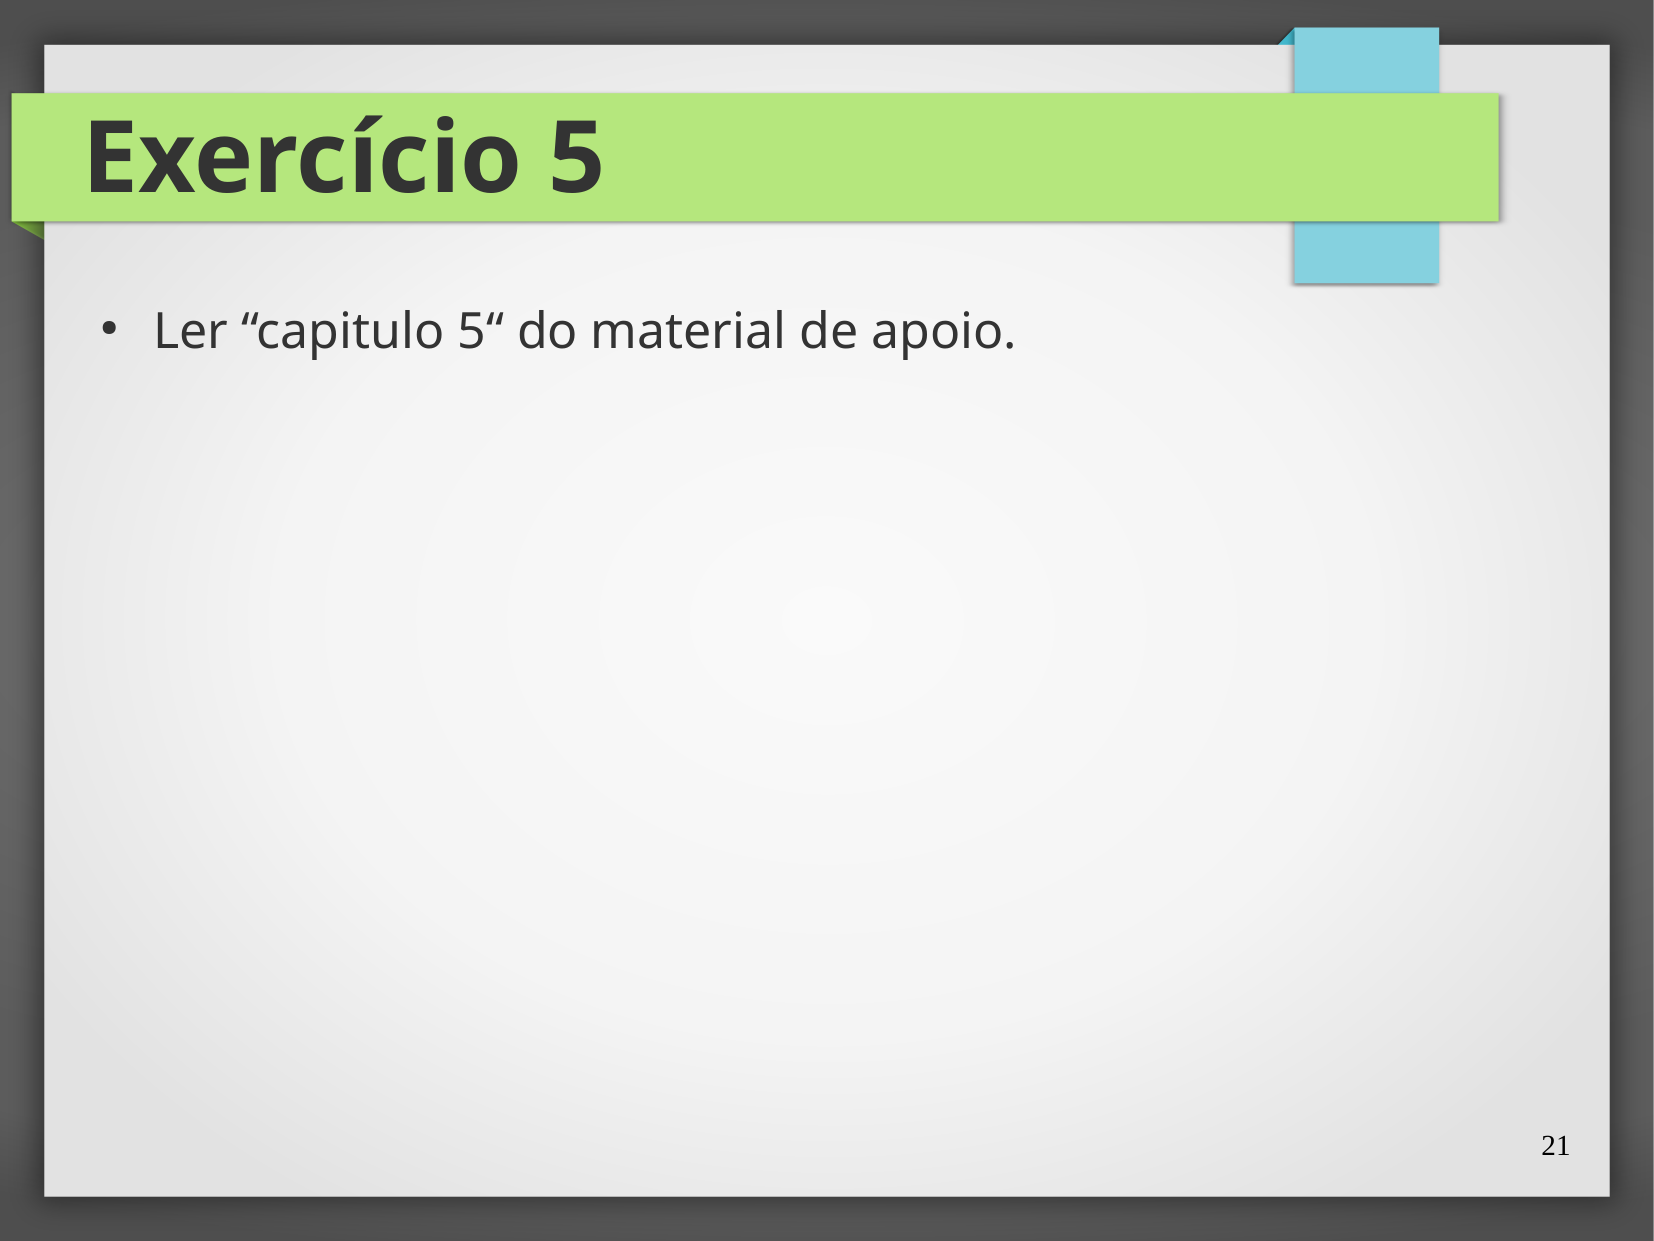

# Exercício 5
Ler “capitulo 5“ do material de apoio.
21